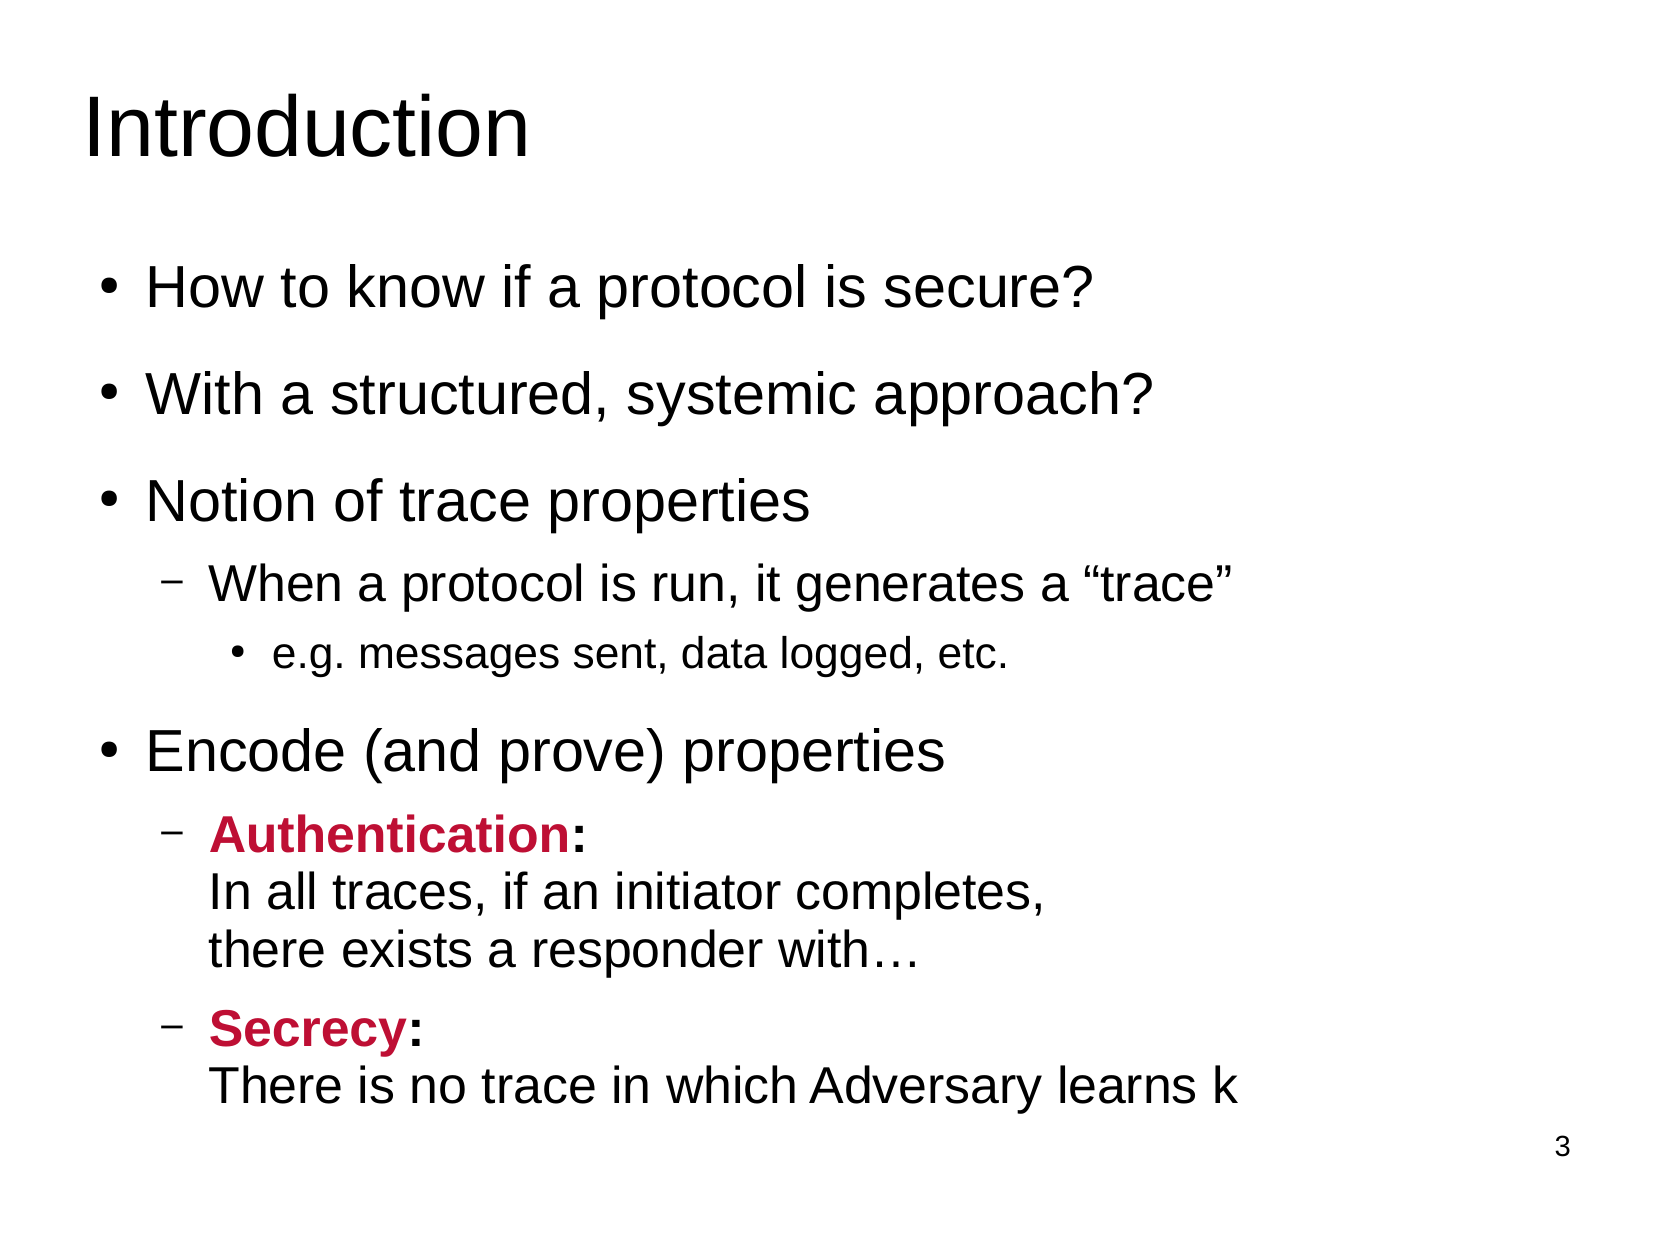

# Introduction
How to know if a protocol is secure?
With a structured, systemic approach?
Notion of trace properties
When a protocol is run, it generates a “trace”
e.g. messages sent, data logged, etc.
Encode (and prove) properties
Authentication:
In all traces, if an initiator completes,
there exists a responder with…
Secrecy:
There is no trace in which Adversary learns k
3